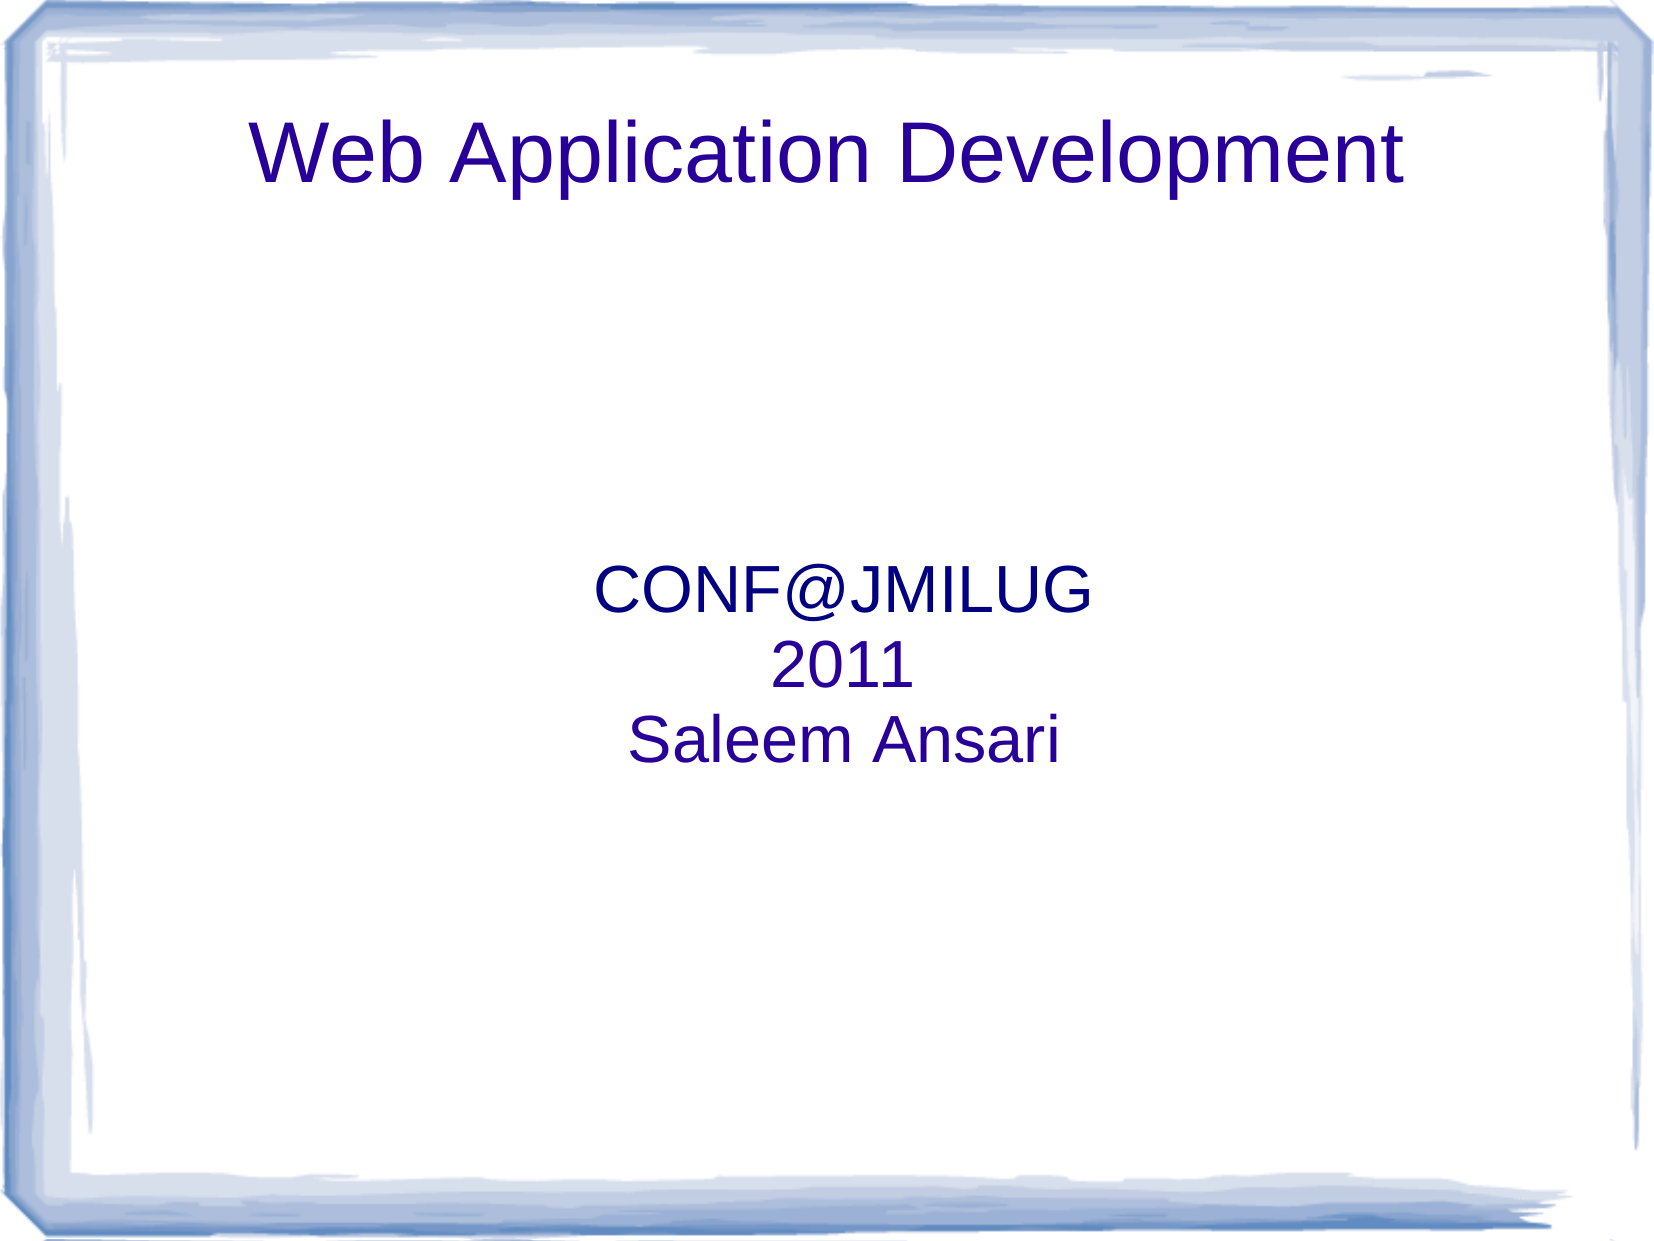

# Web Application Development
CONF@JMILUG
2011
Saleem Ansari